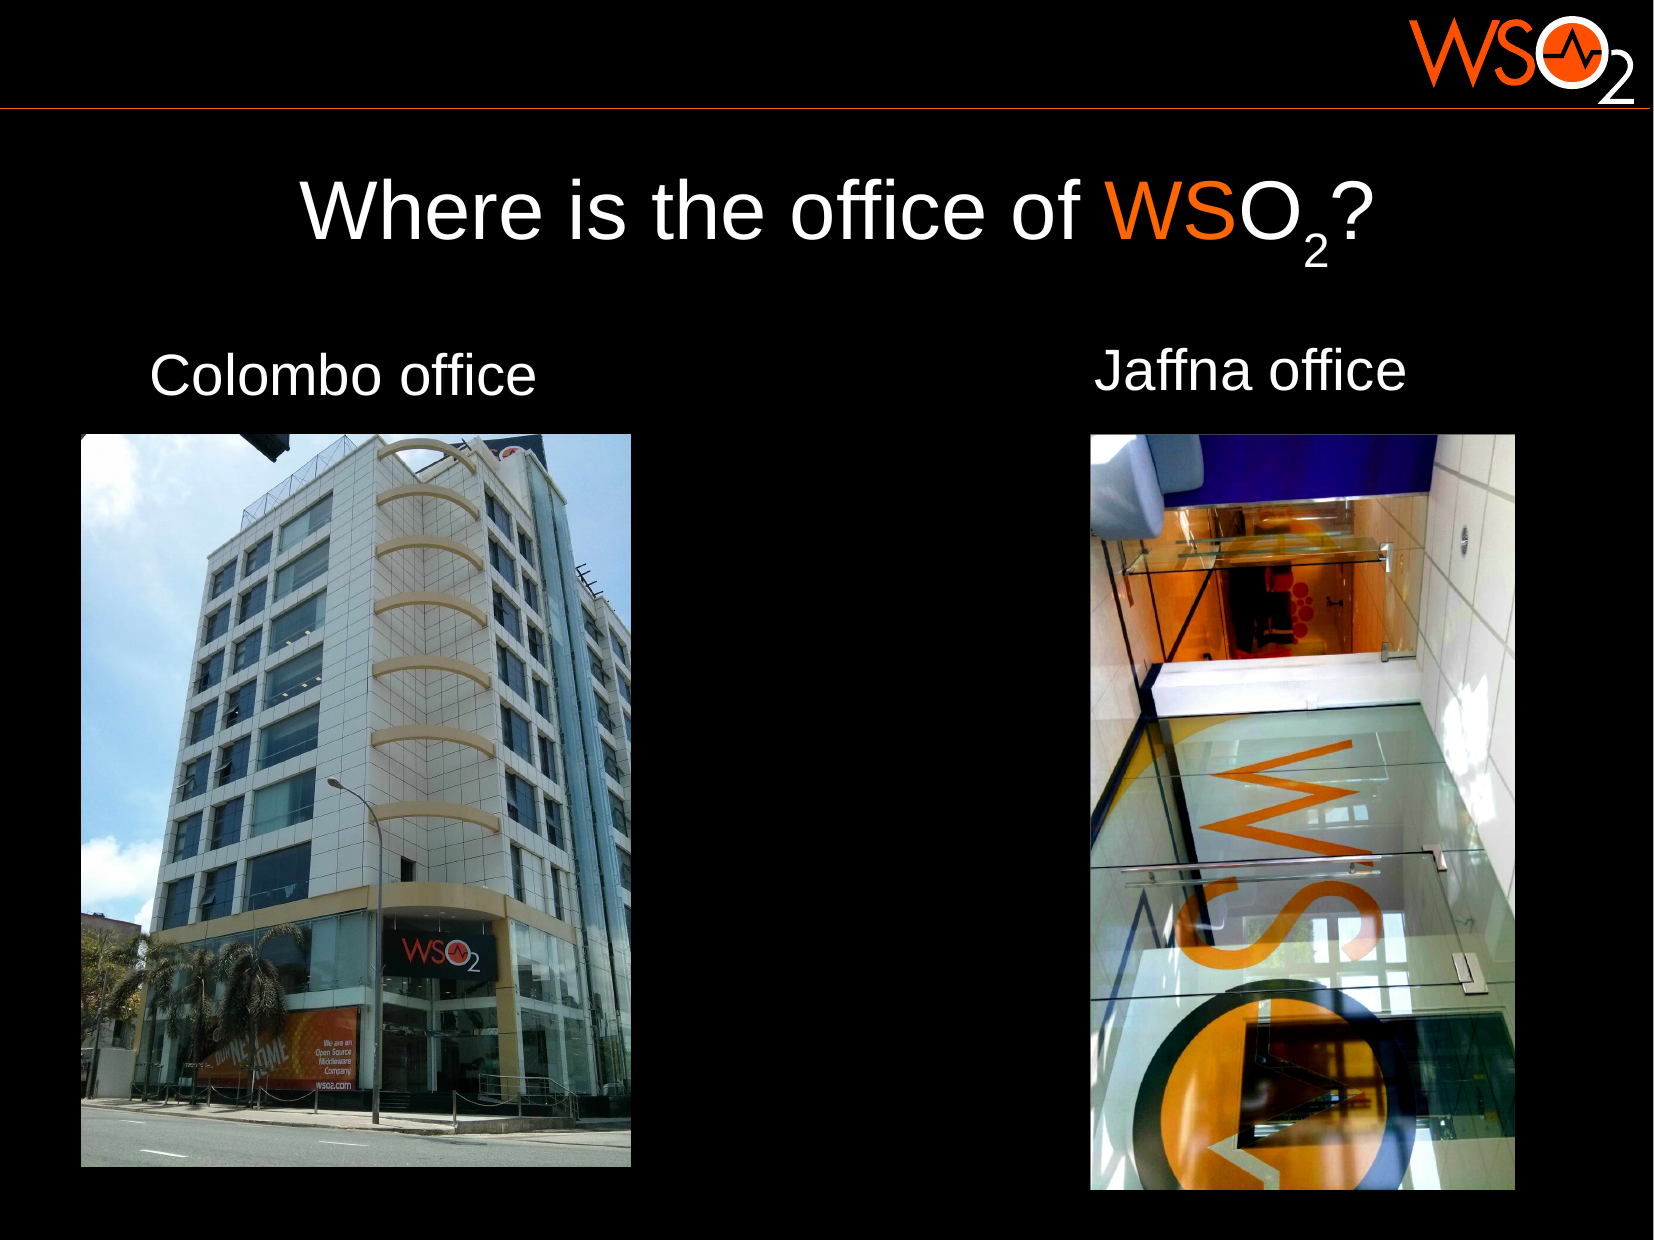

Where is the office of WSO2?
Jaffna office
Colombo office